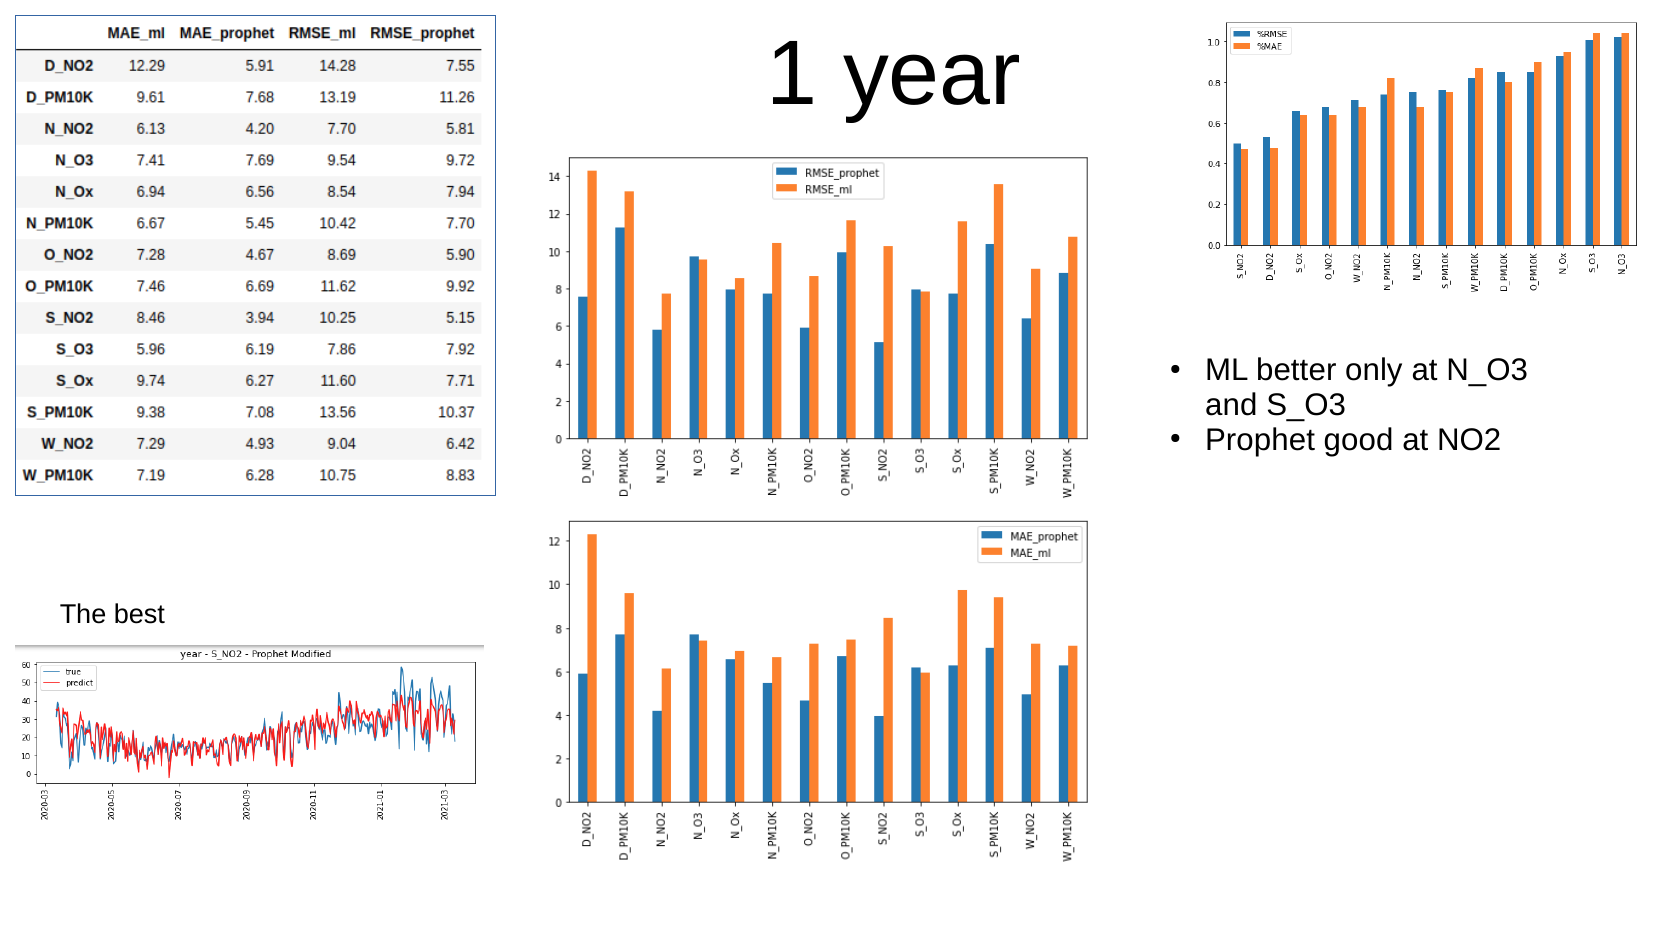

# 1 year
ML better only at N_O3 and S_O3
Prophet good at NO2
The best